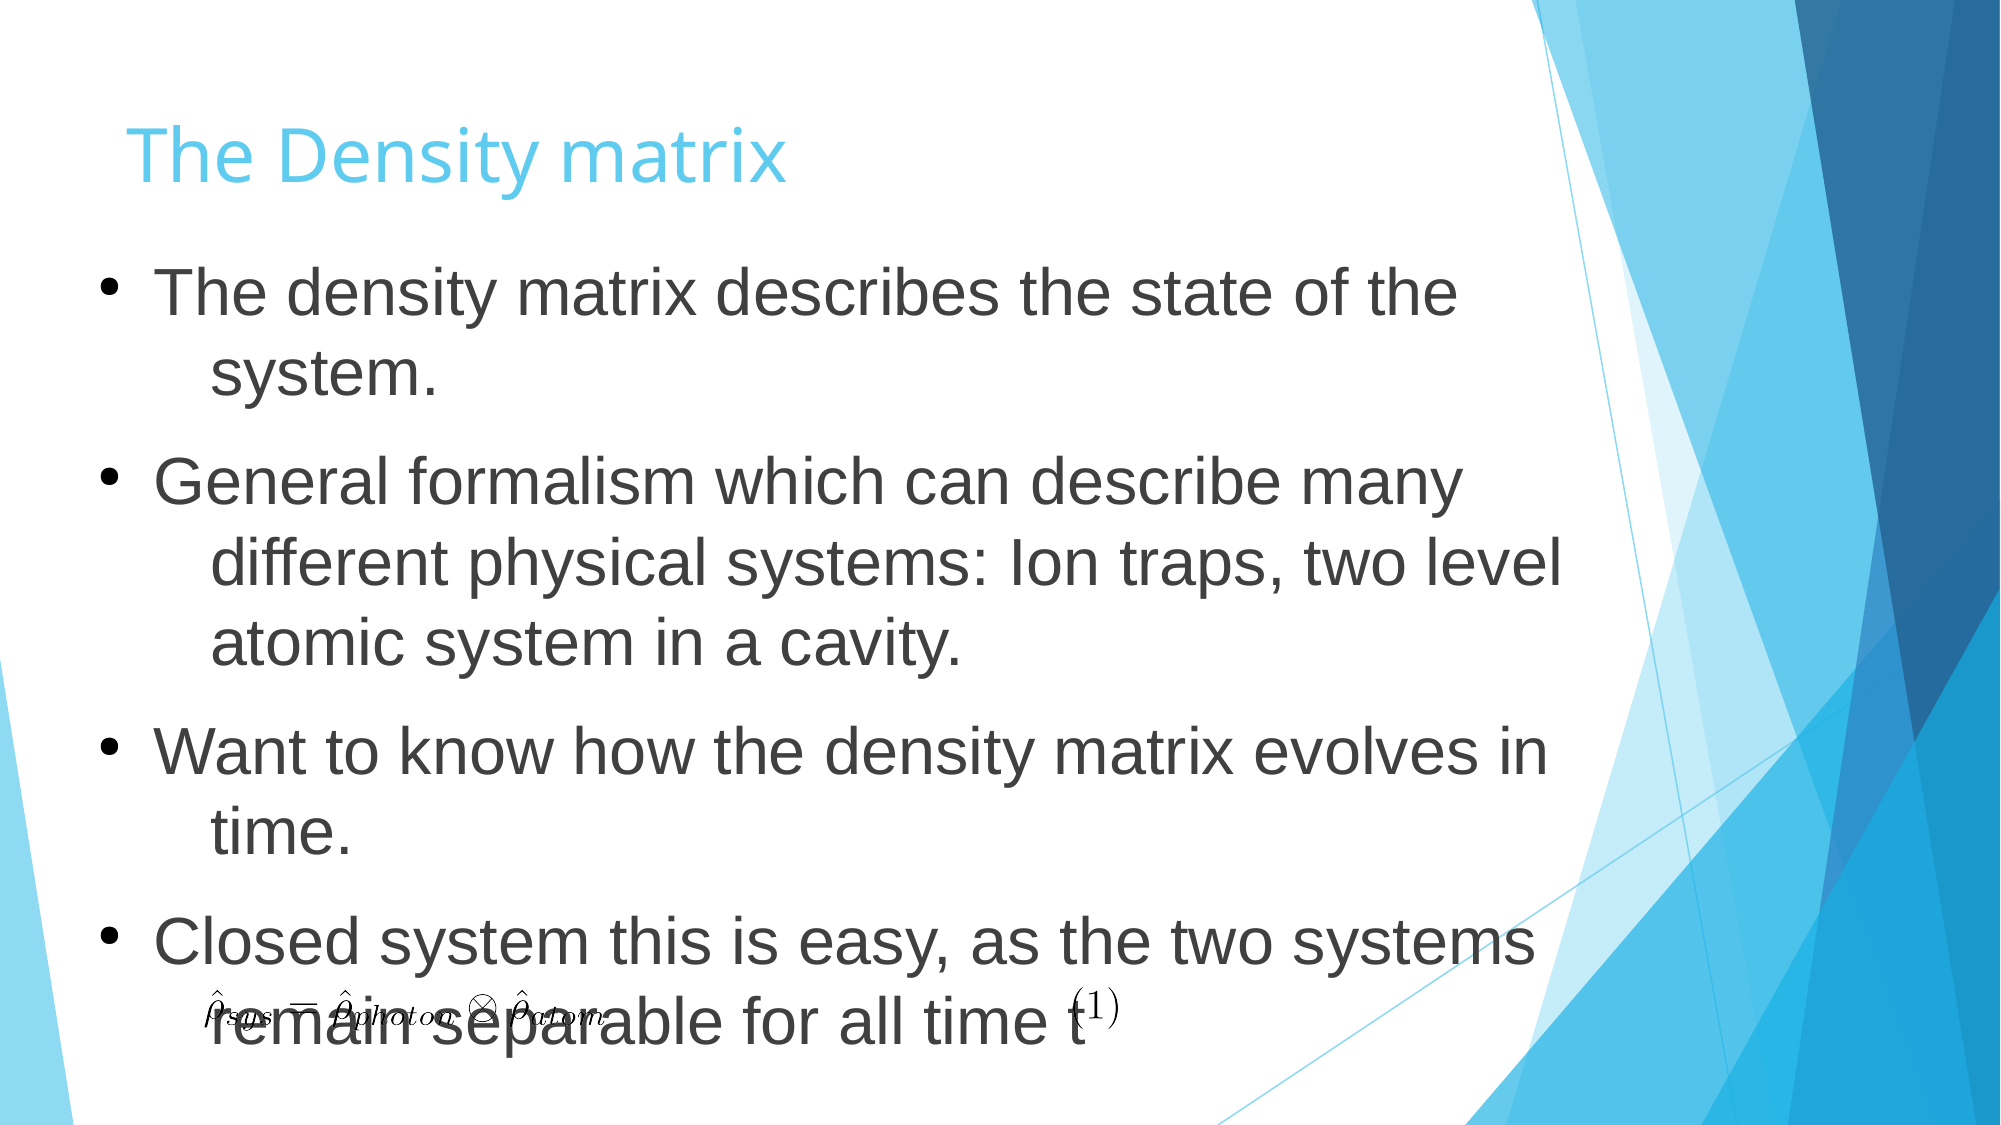

# The Density matrix
The density matrix describes the state of the system.
General formalism which can describe many different physical systems: Ion traps, two level atomic system in a cavity.
Want to know how the density matrix evolves in time.
Closed system this is easy, as the two systems remain separable for all time t